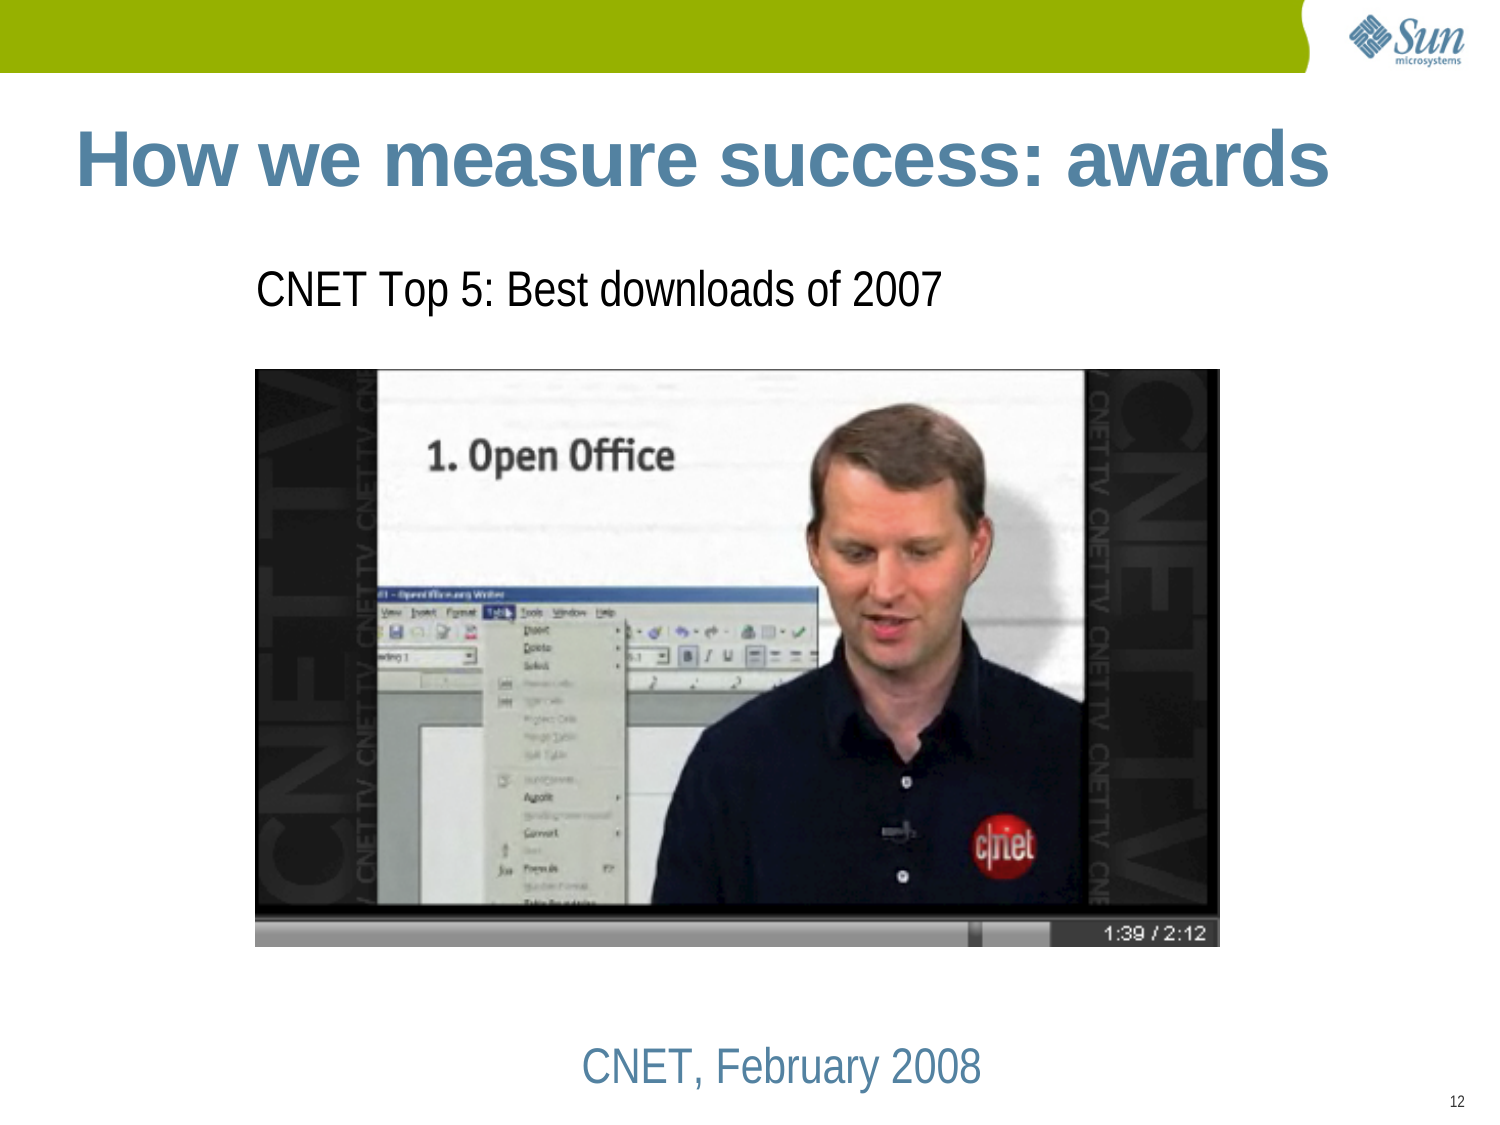

# How we measure success: awards
CNET Top 5: Best downloads of 2007
CNET, February 2008